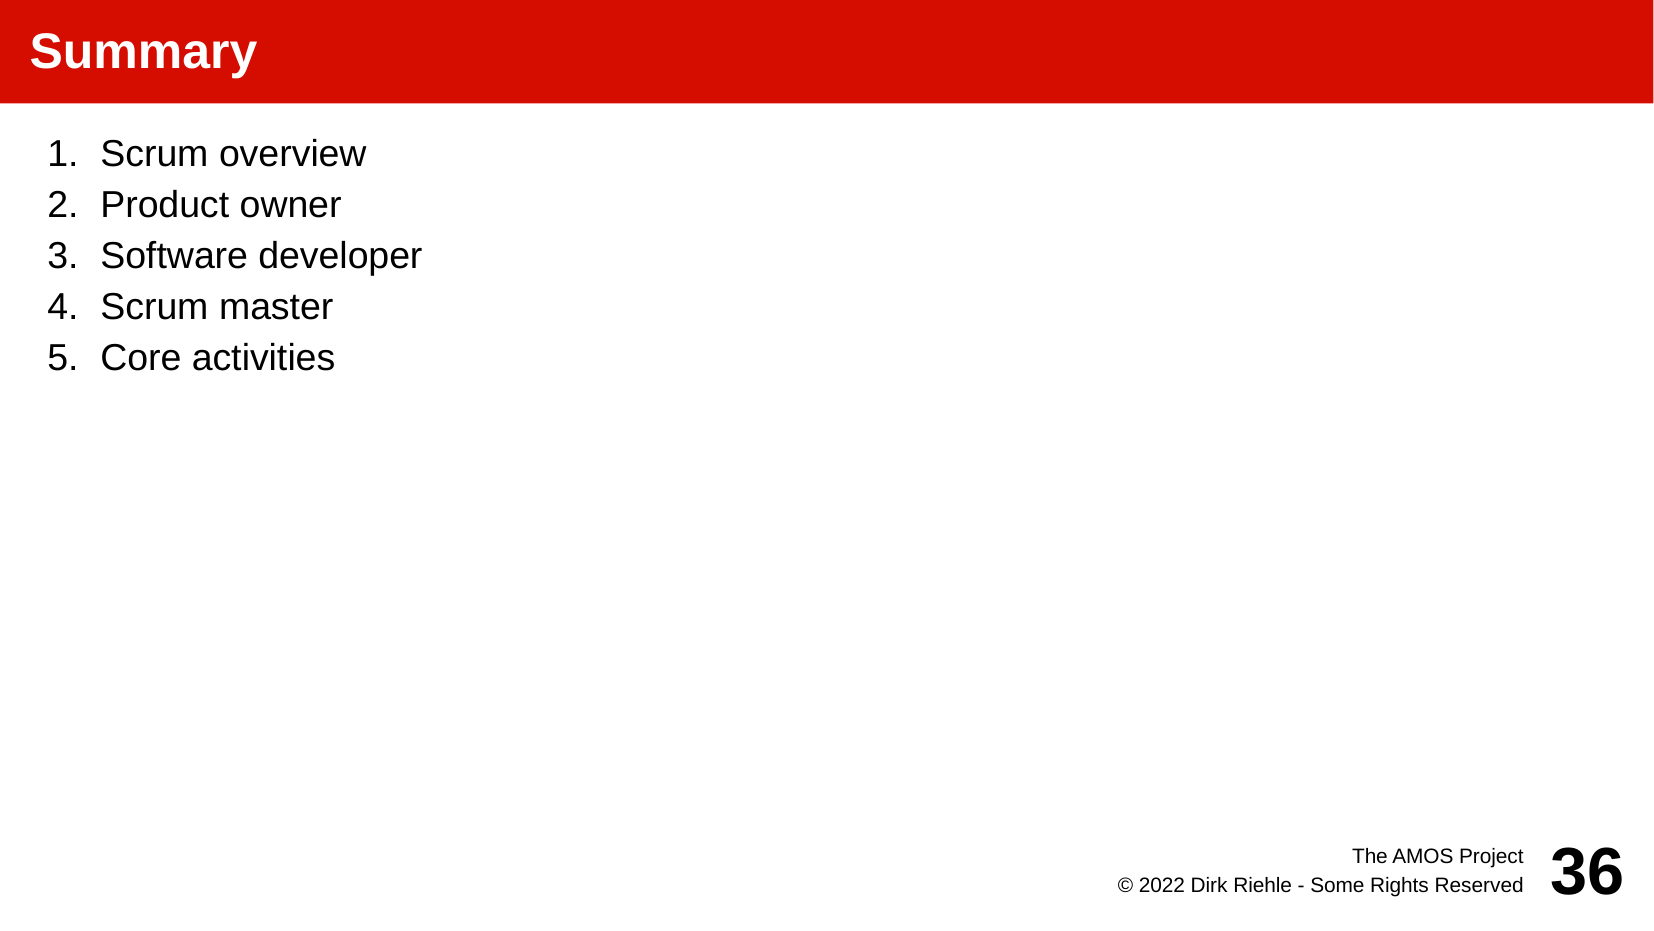

# Summary
Scrum overview
Product owner
Software developer
Scrum master
Core activities
The AMOS Project
36
© 2022 Dirk Riehle - Some Rights Reserved